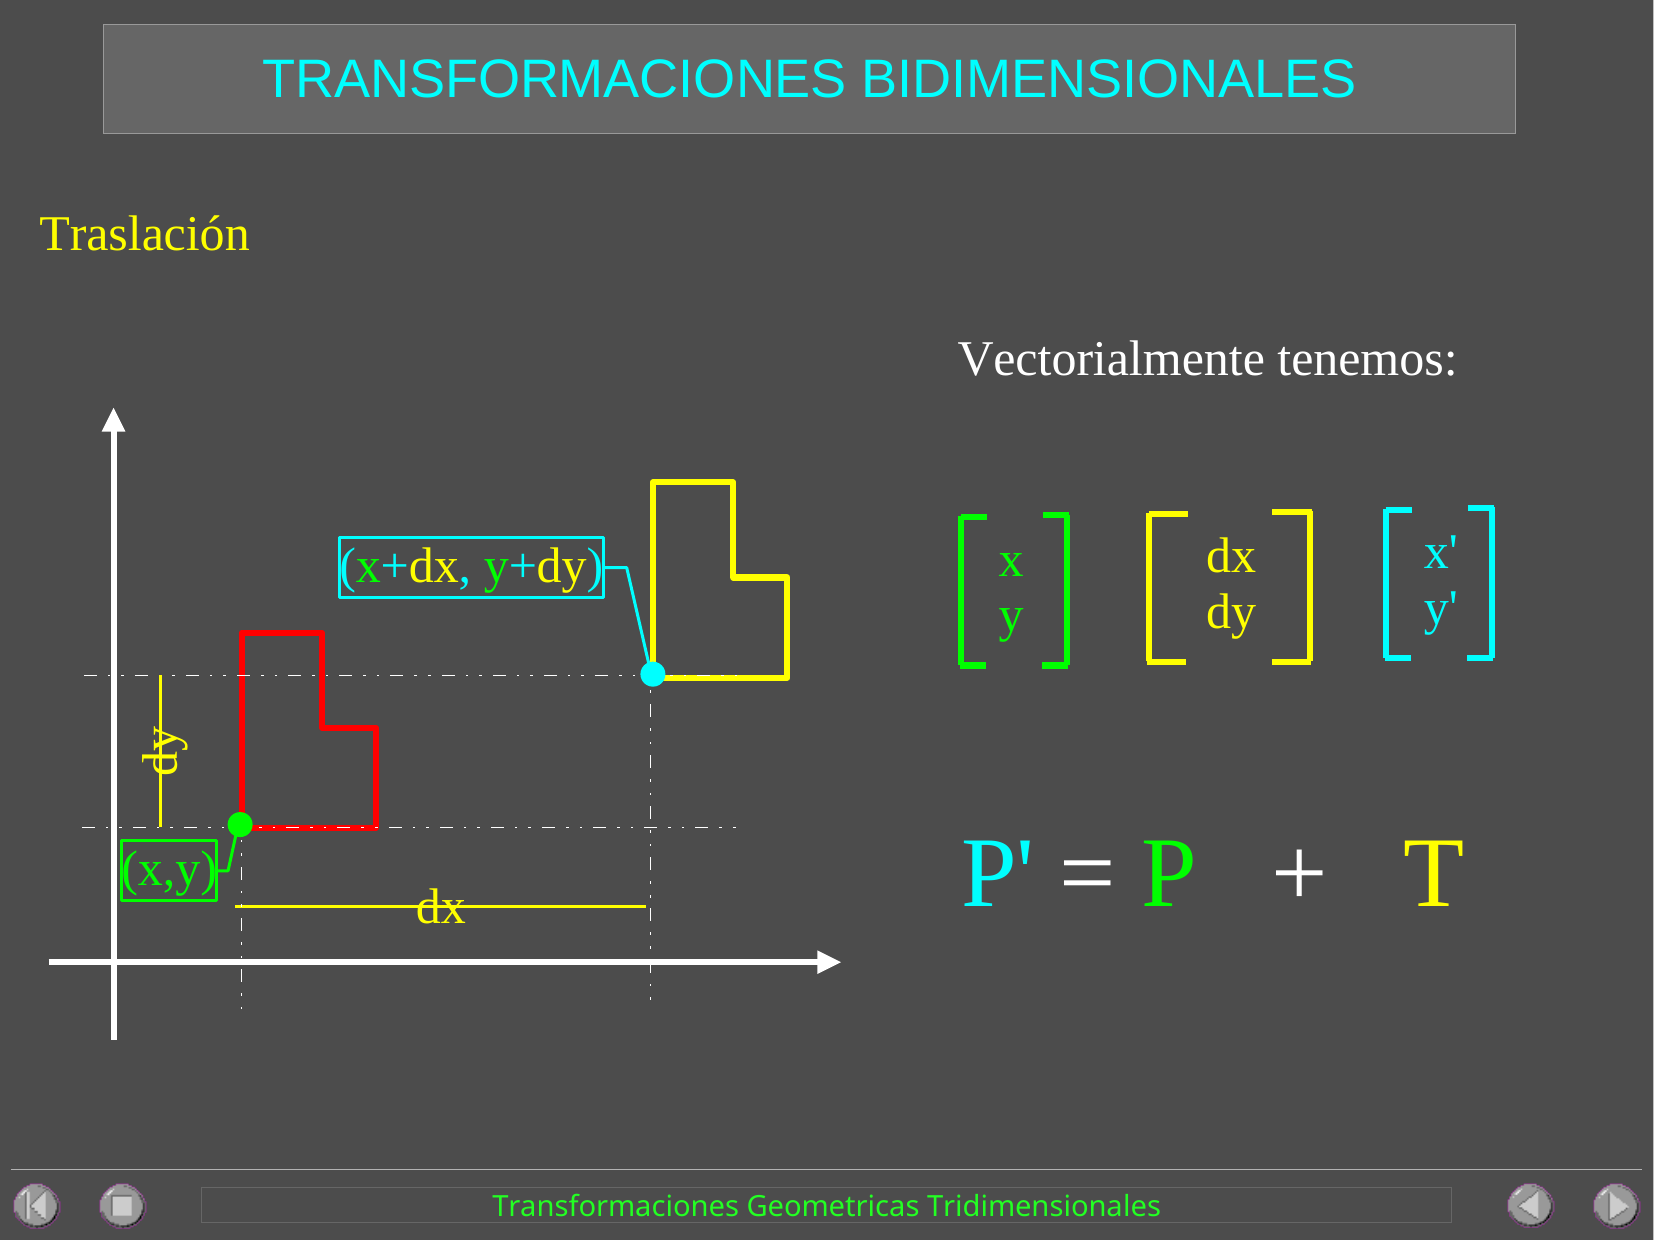

# TRANSFORMACIONES BIDIMENSIONALES
Traslación
Vectorialmente tenemos:
x'
y'
dx
dy
x
y
dx
dy
P' = P + T